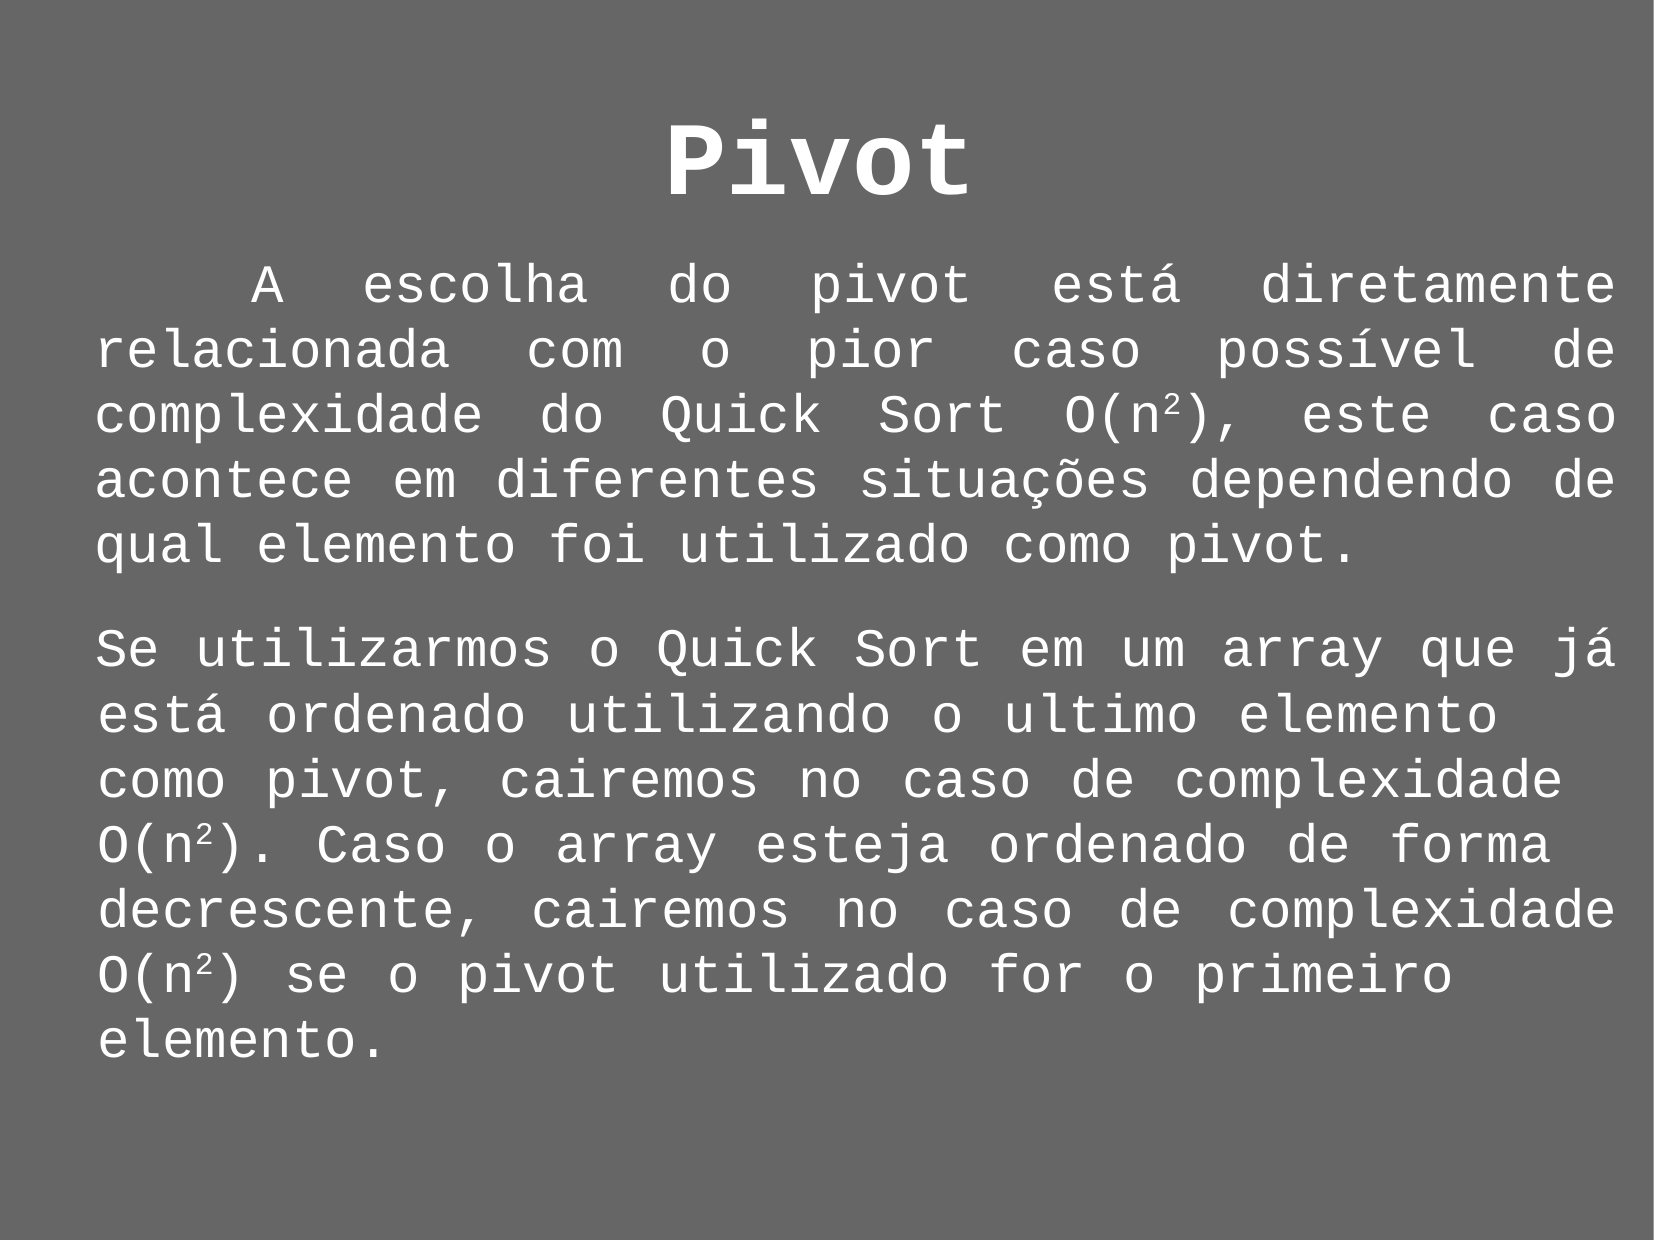

Pivot
 A escolha do pivot está diretamente relacionada com o pior caso possível de complexidade do Quick Sort O(n2), este caso acontece em diferentes situações dependendo de qual elemento foi utilizado como pivot.
 Se utilizarmos o Quick Sort em um array que já 	está ordenado utilizando o ultimo elemento 			como pivot, cairemos no caso de complexidade 		O(n2). Caso o array esteja ordenado de forma 		decrescente, cairemos no caso de complexidade 	O(n2) se o pivot utilizado for o primeiro 			elemento.